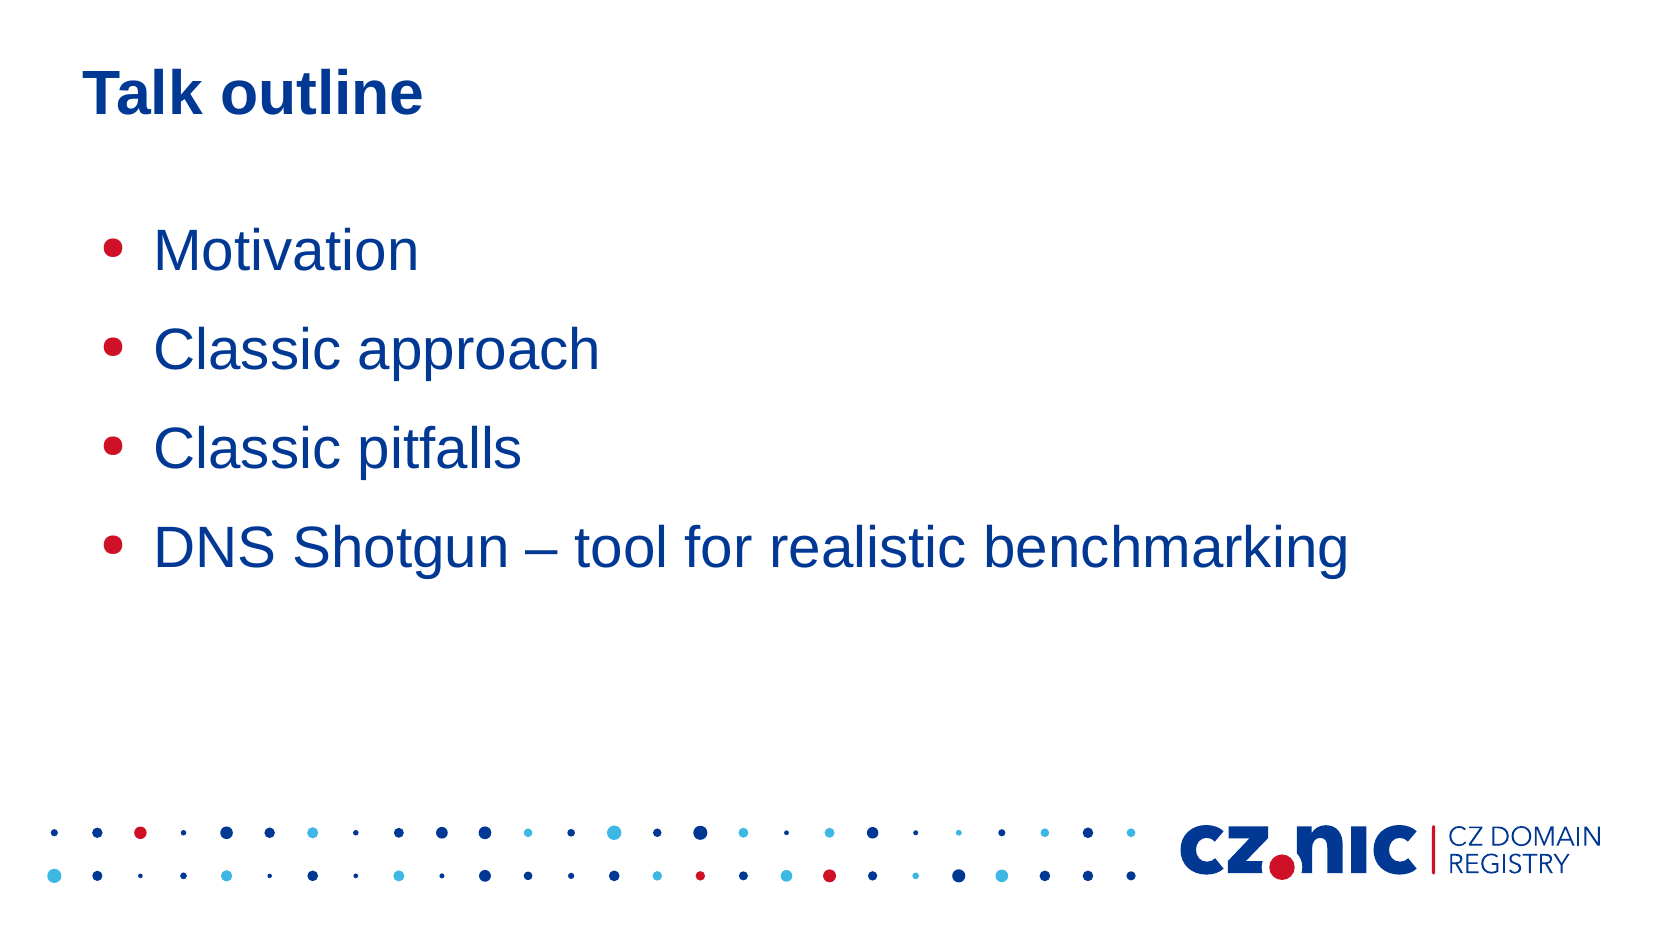

# Talk outline
Motivation
Classic approach
Classic pitfalls
DNS Shotgun – tool for realistic benchmarking